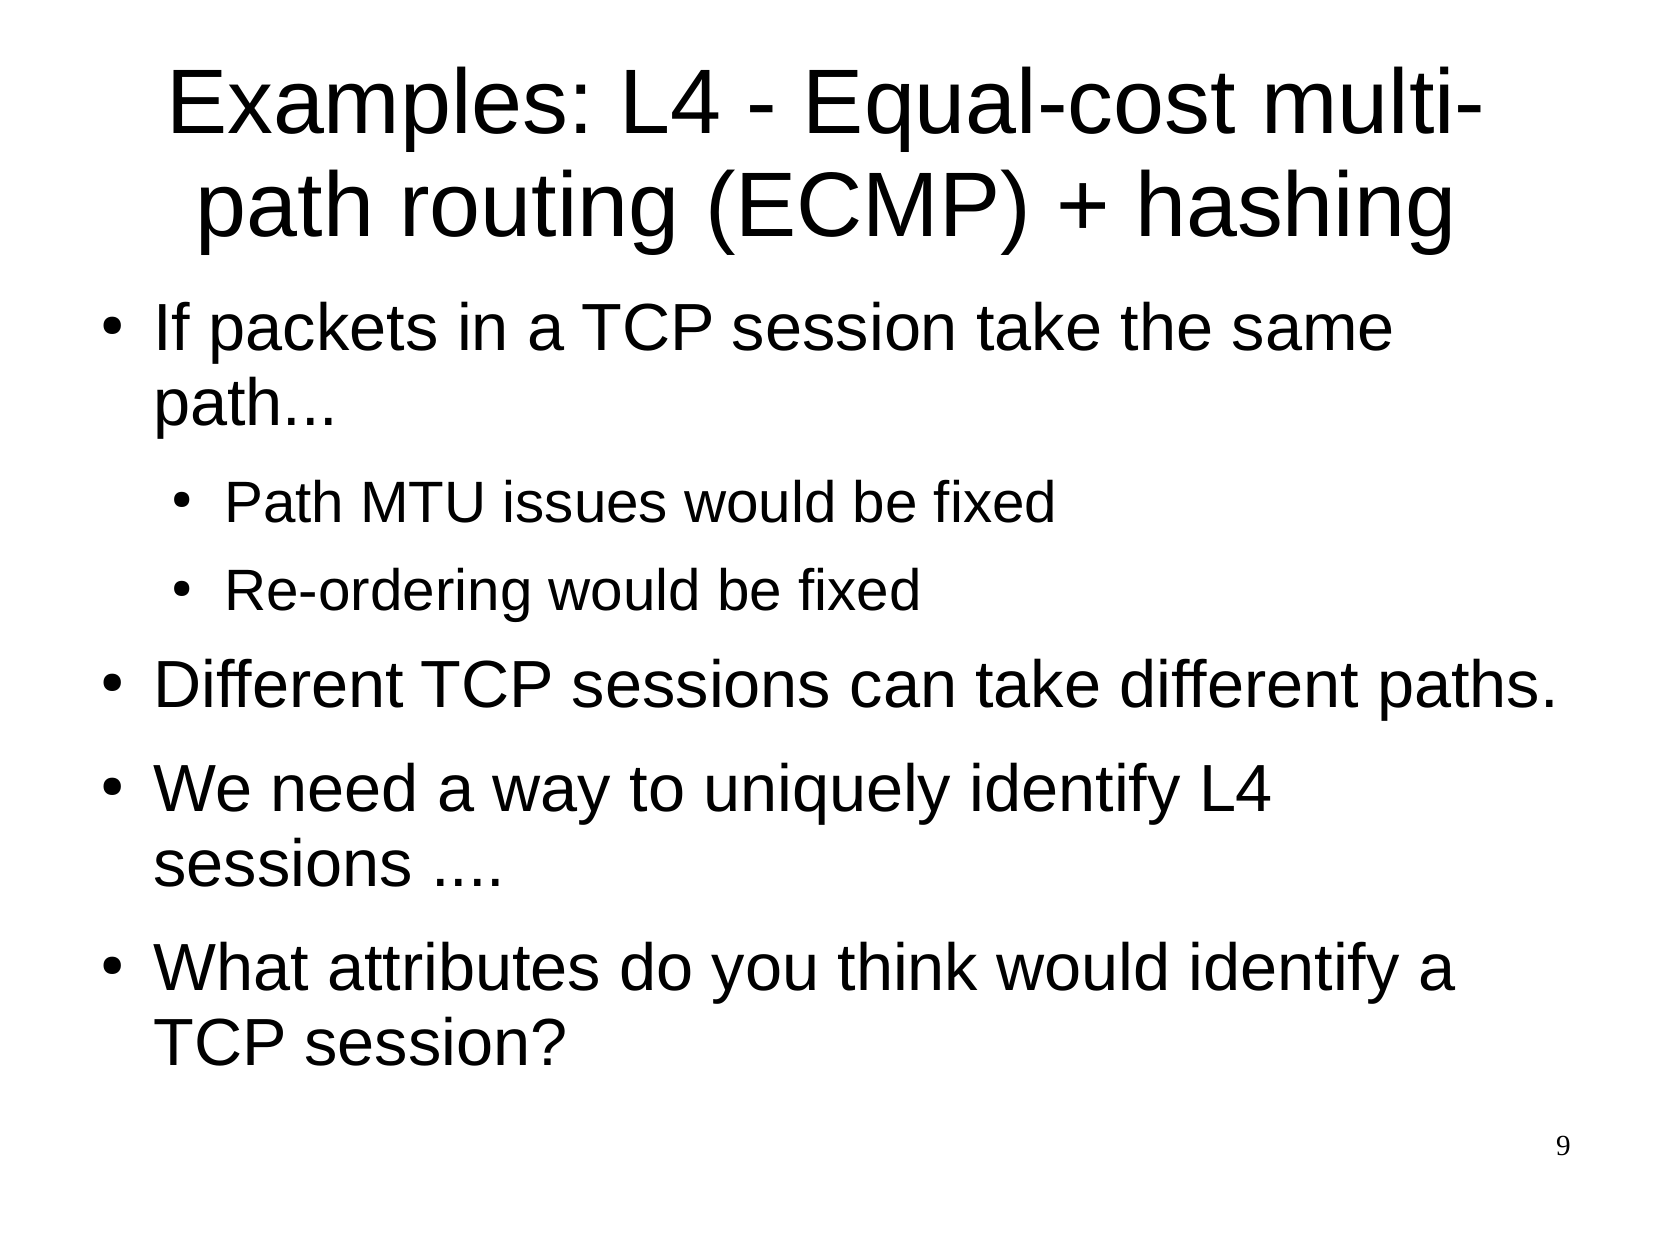

# Examples: L4 - Equal-cost multi-path routing (ECMP) + hashing
If packets in a TCP session take the same path...
Path MTU issues would be fixed
Re-ordering would be fixed
Different TCP sessions can take different paths.
We need a way to uniquely identify L4 sessions ....
What attributes do you think would identify a TCP session?
9